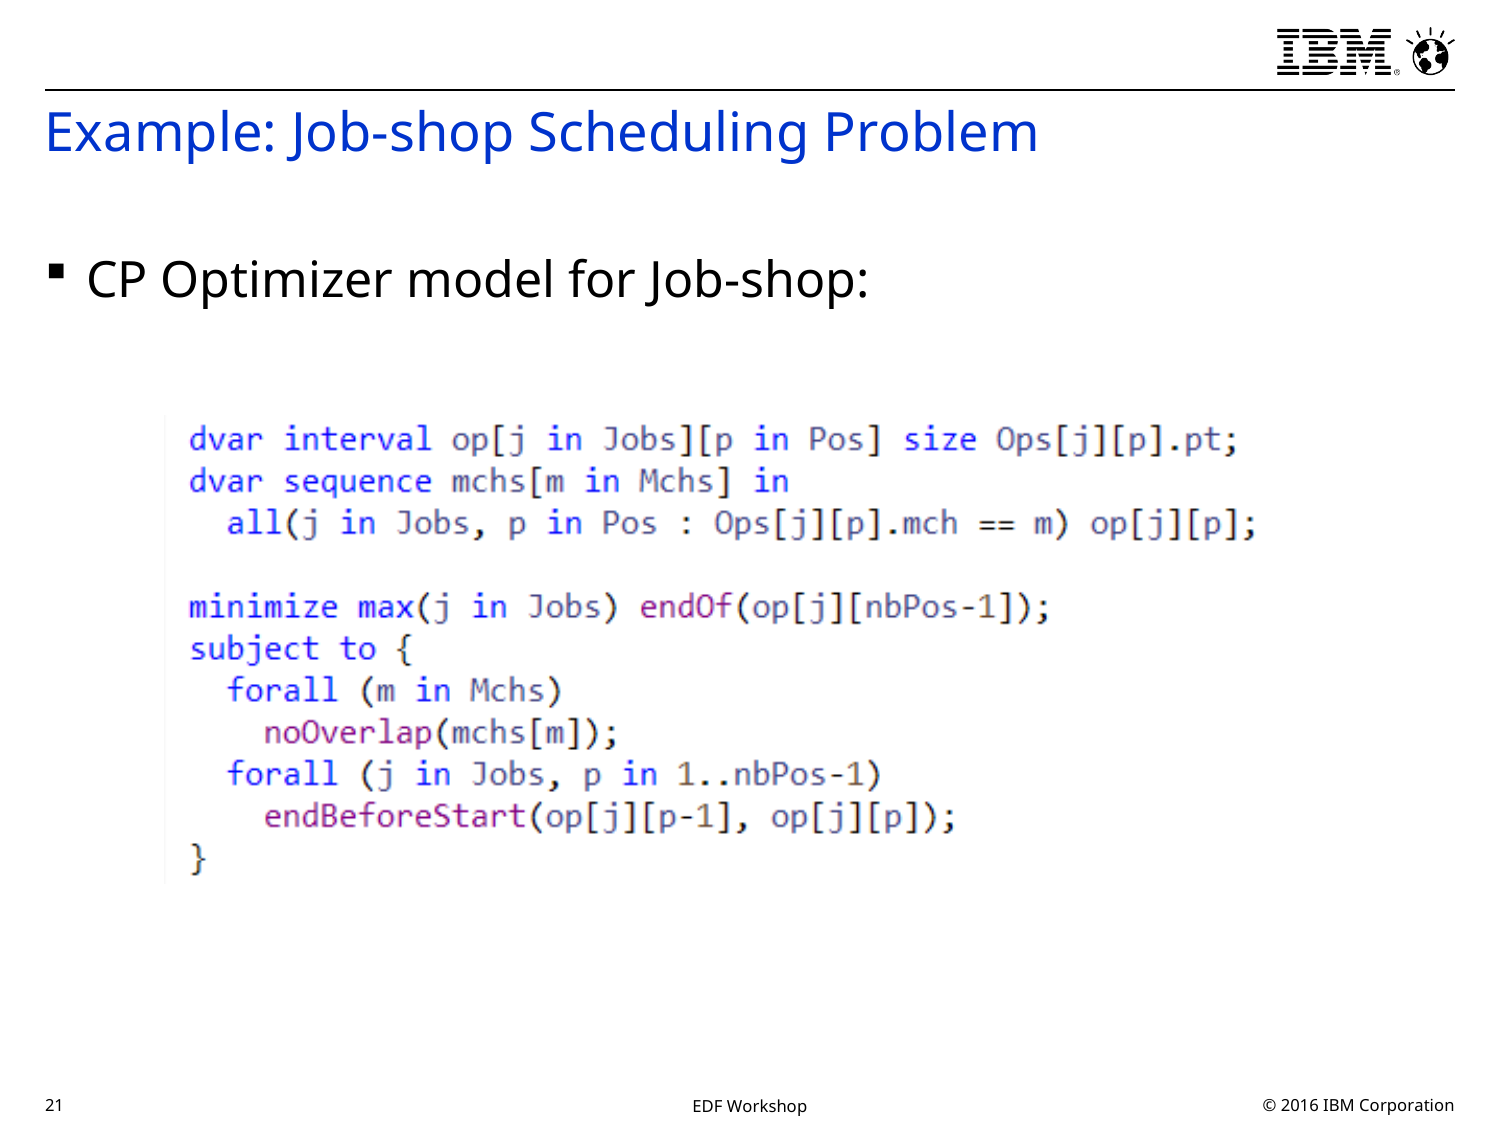

# Example: Job-shop Scheduling Problem
CP Optimizer model for Job-shop:
21